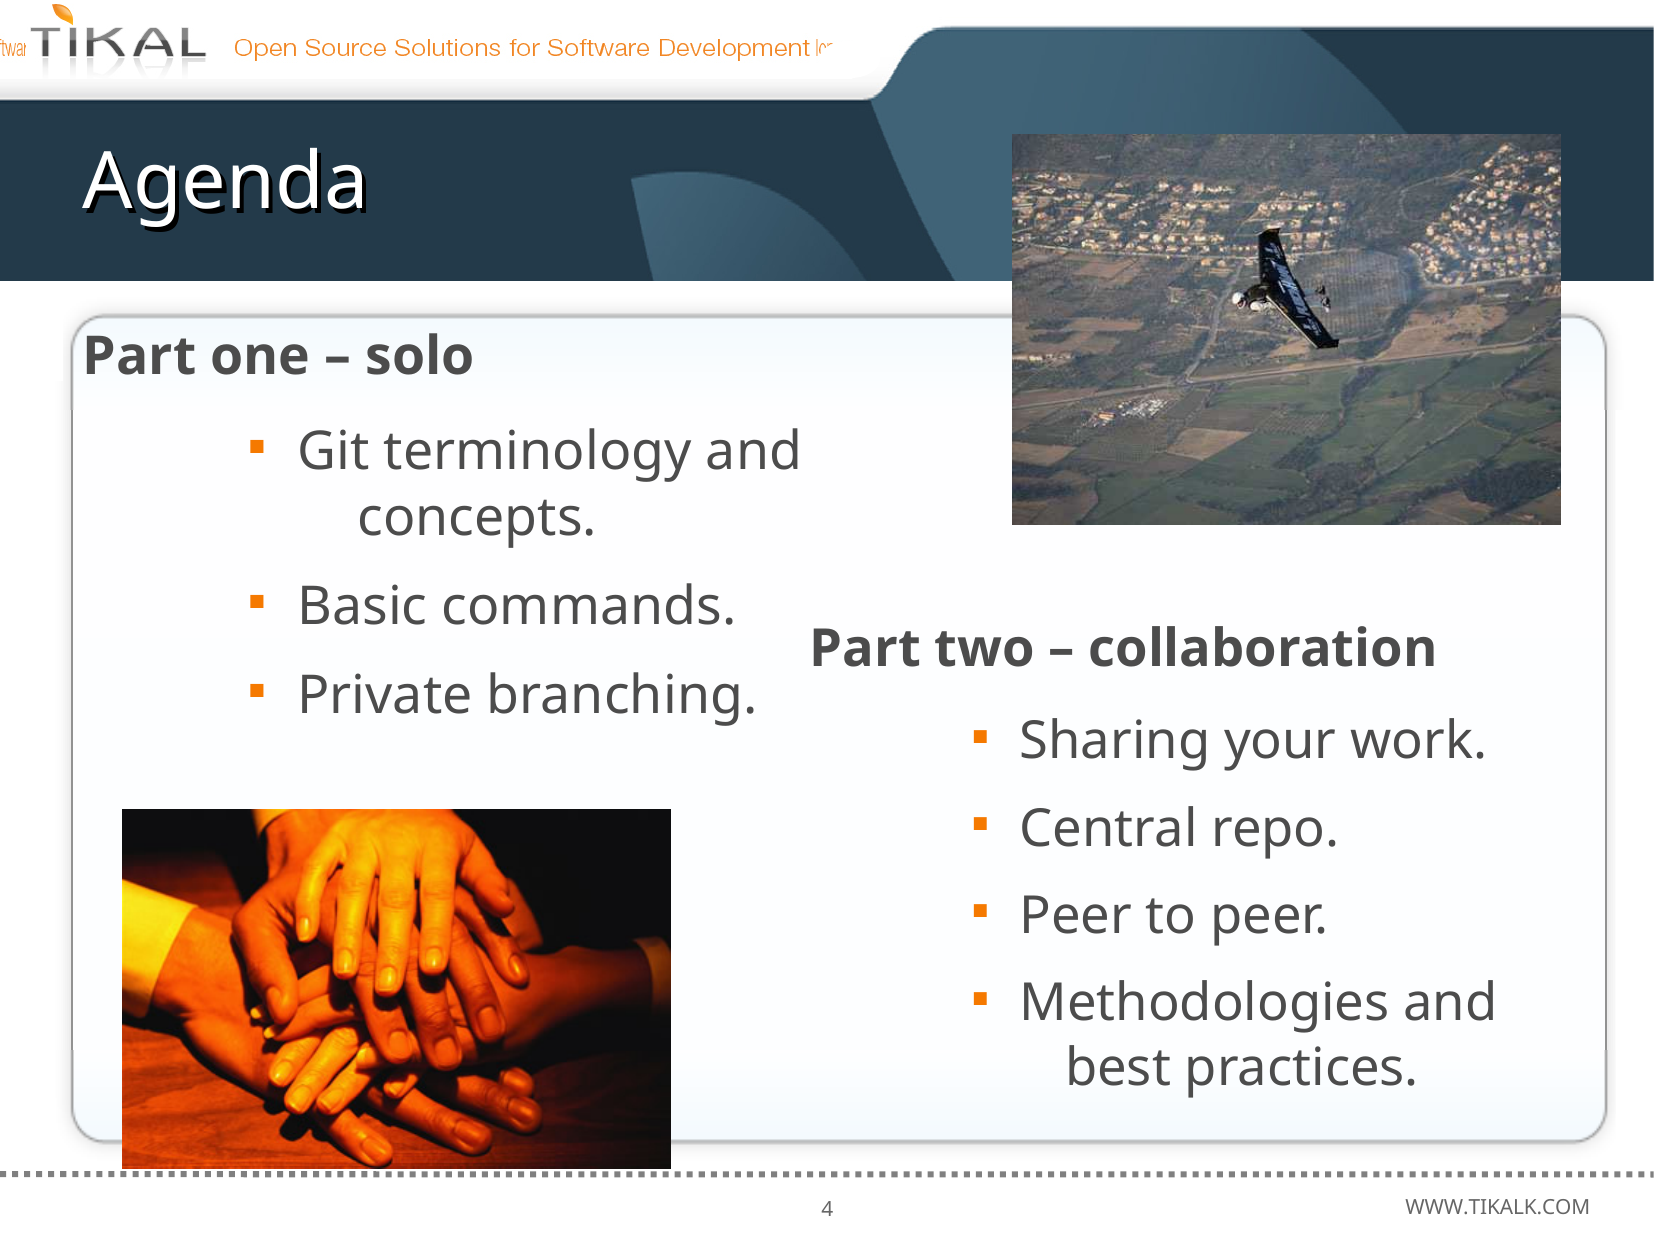

# Agenda
Part one – solo
Git terminology and concepts.
Basic commands.
Private branching.
Part two – collaboration
Sharing your work.
Central repo.
Peer to peer.
Methodologies and best practices.